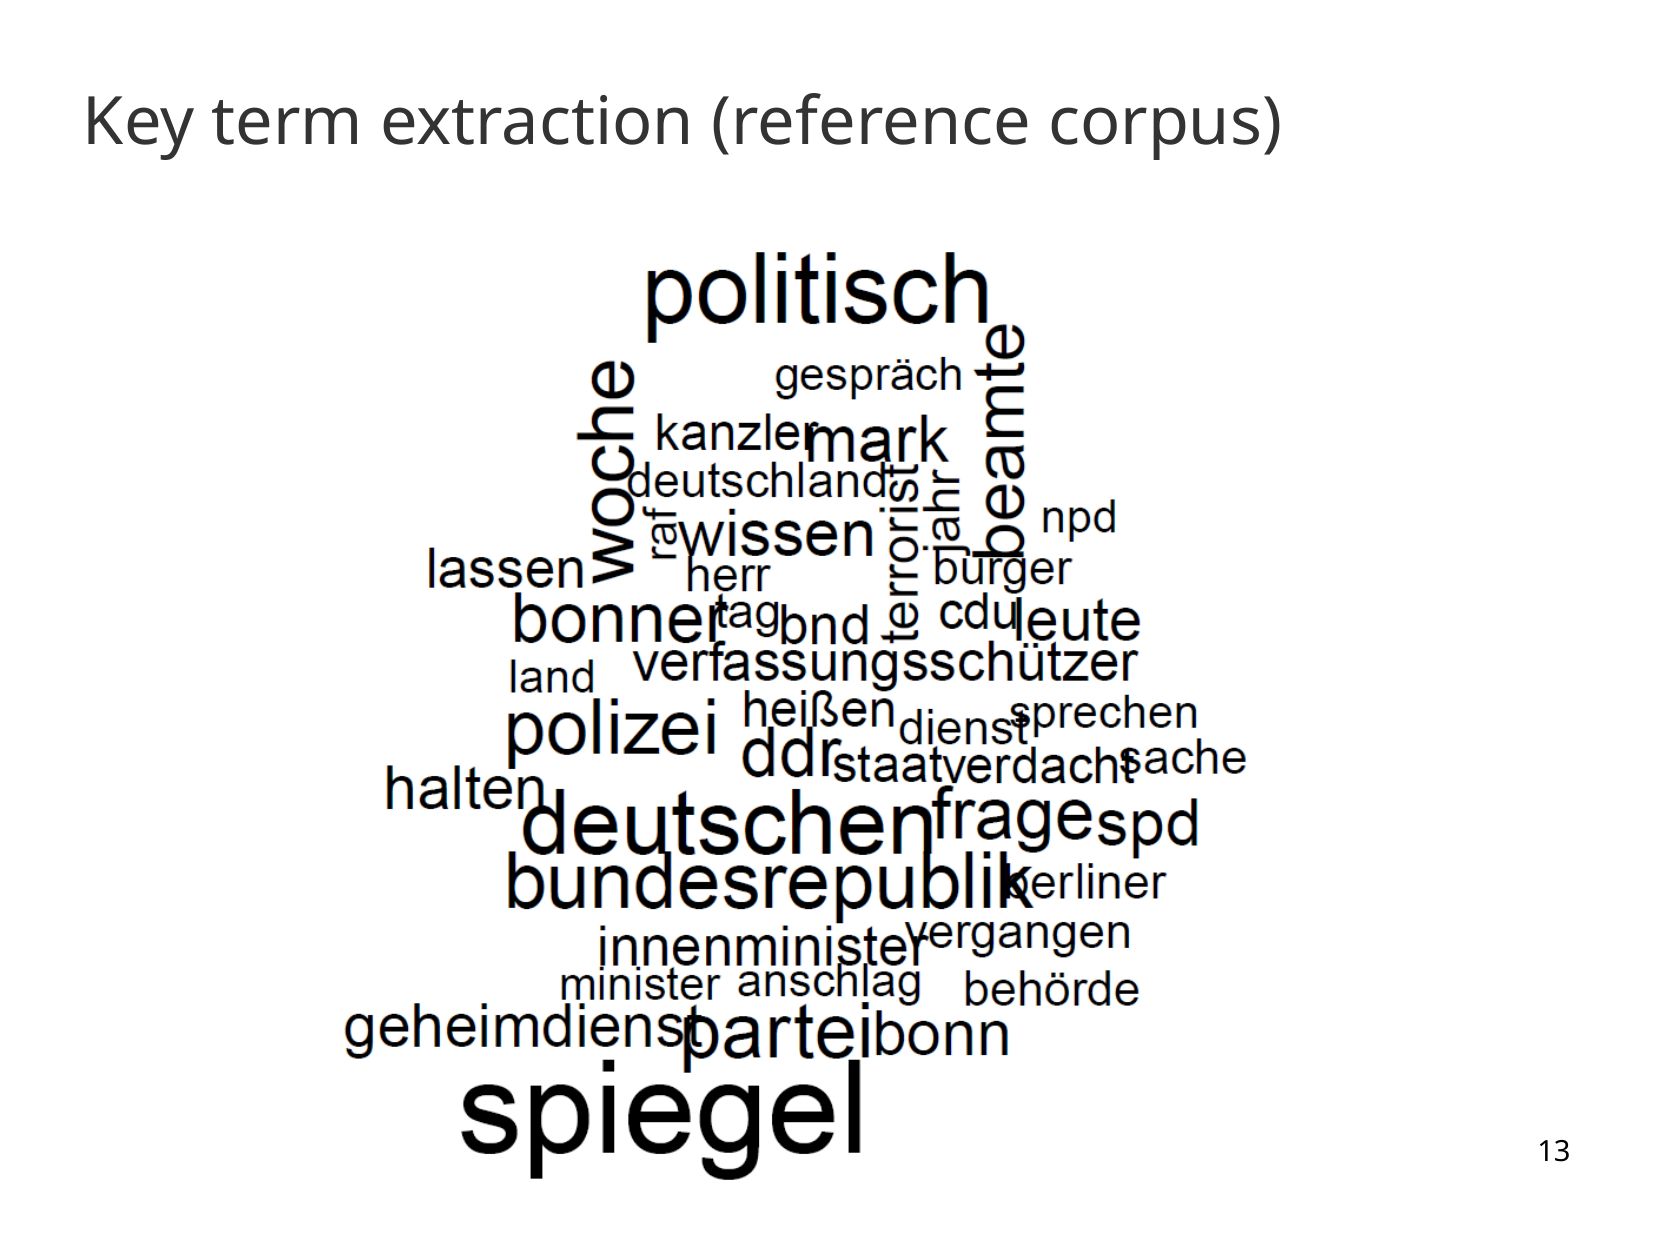

# Key term extraction (reference corpus)
13